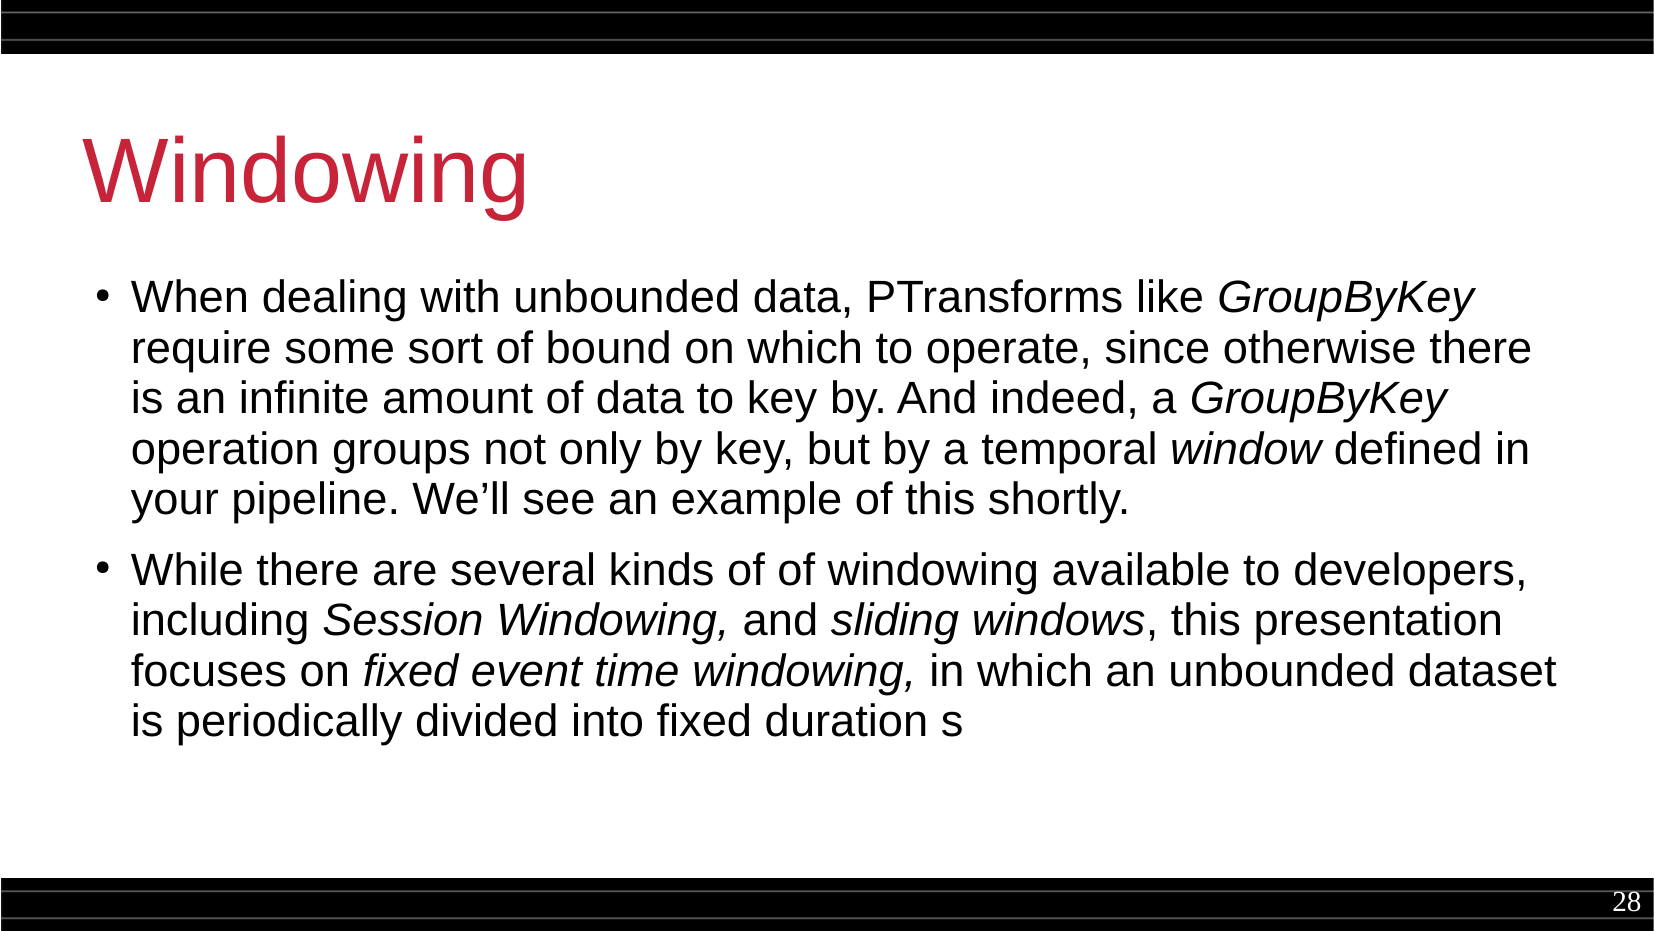

# Windowing
When dealing with unbounded data, PTransforms like GroupByKey require some sort of bound on which to operate, since otherwise there is an infinite amount of data to key by. And indeed, a GroupByKey operation groups not only by key, but by a temporal window defined in your pipeline. We’ll see an example of this shortly.
While there are several kinds of of windowing available to developers, including Session Windowing, and sliding windows, this presentation focuses on fixed event time windowing, in which an unbounded dataset is periodically divided into fixed duration s